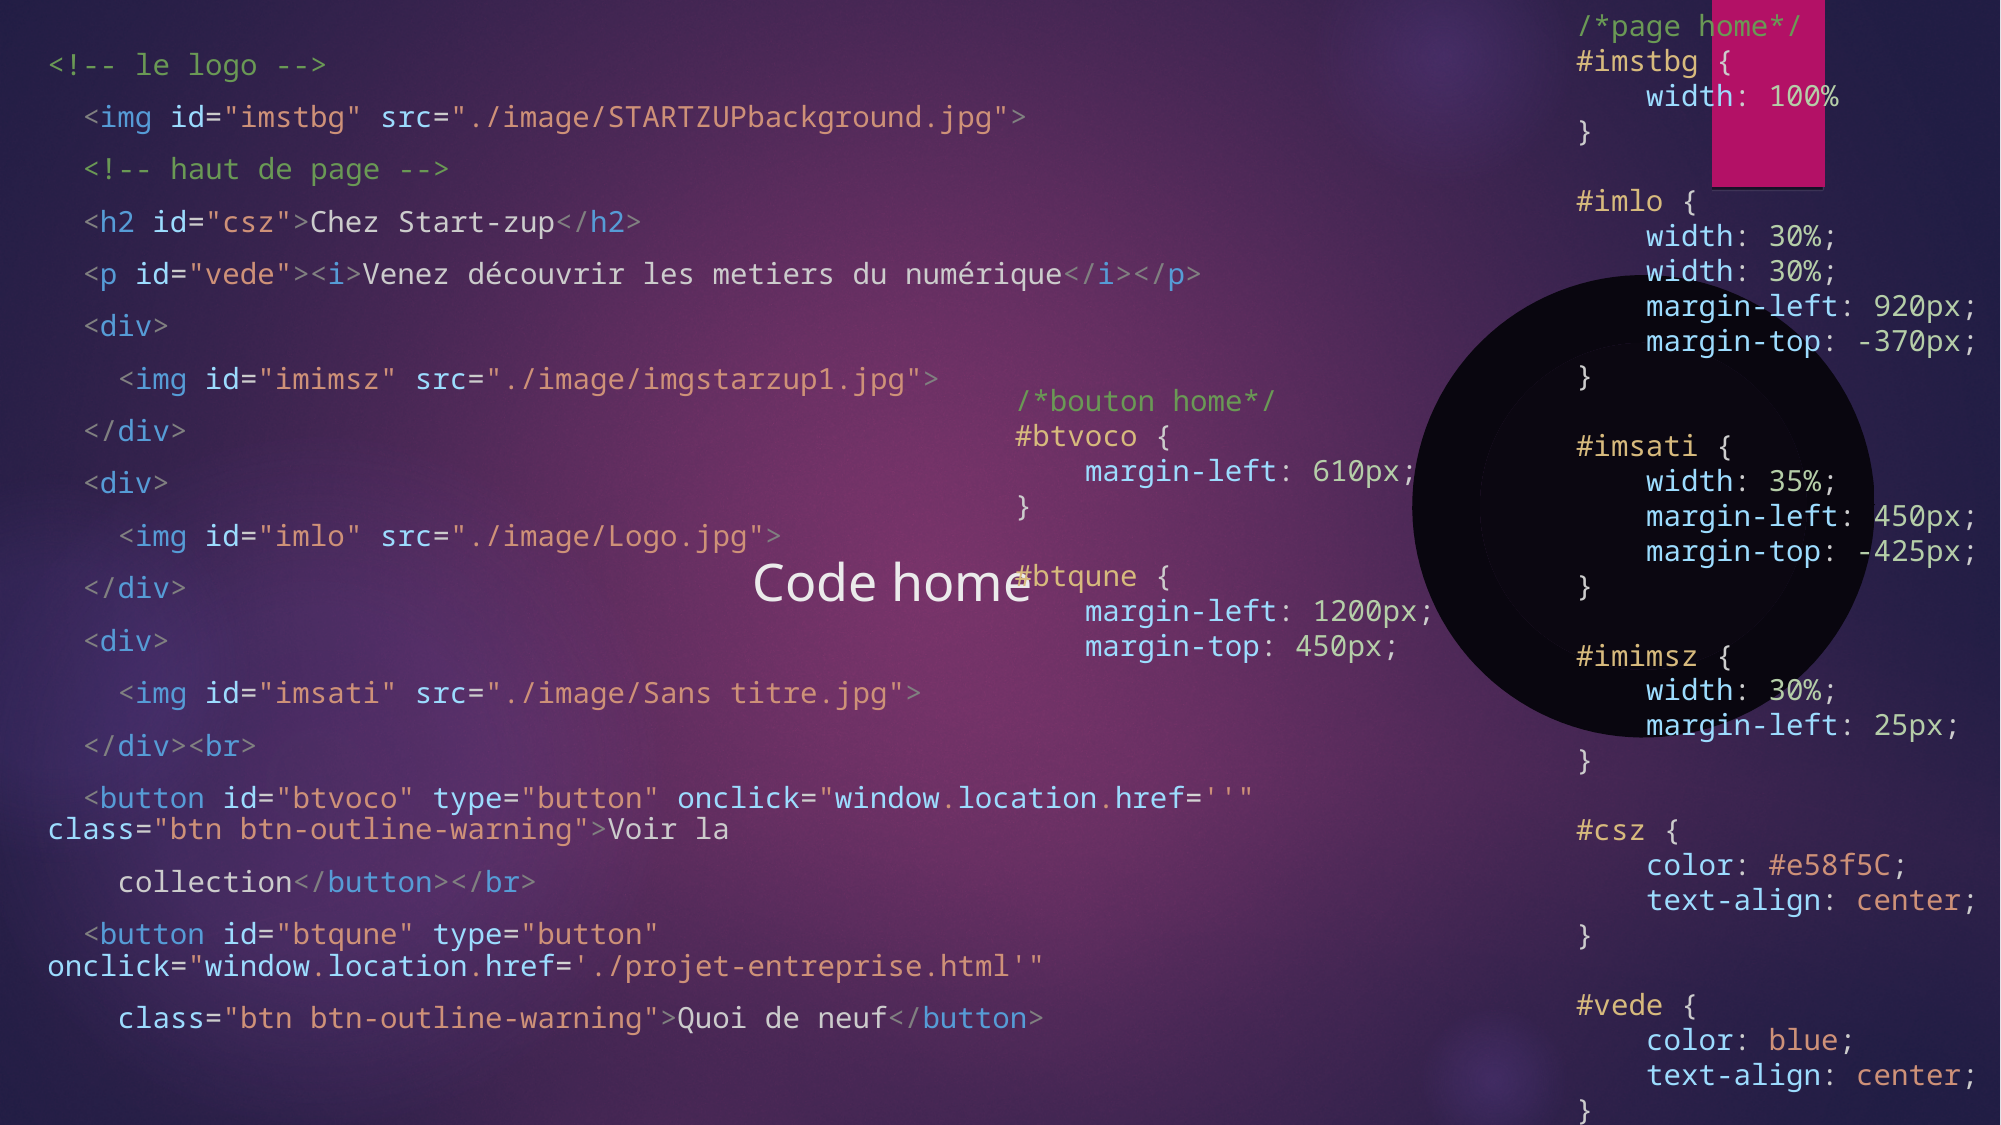

/*page home*/
#imstbg {
    width: 100%
}
#imlo {
    width: 30%;
    width: 30%;
    margin-left: 920px;
    margin-top: -370px;
}
#imsati {
    width: 35%;
    margin-left: 450px;
    margin-top: -425px;
}
#imimsz {
    width: 30%;
    margin-left: 25px;
}
#csz {
    color: #e58f5C;
    text-align: center;
}
#vede {
    color: blue;
    text-align: center;
}
<!-- le logo -->
  <img id="imstbg" src="./image/STARTZUPbackground.jpg">
  <!-- haut de page -->
  <h2 id="csz">Chez Start-zup</h2>
  <p id="vede"><i>Venez découvrir les metiers du numérique</i></p>
  <div>
    <img id="imimsz" src="./image/imgstarzup1.jpg">
  </div>
  <div>
    <img id="imlo" src="./image/Logo.jpg">
  </div>
  <div>
    <img id="imsati" src="./image/Sans titre.jpg">
  </div><br>
  <button id="btvoco" type="button" onclick="window.location.href=''" class="btn btn-outline-warning">Voir la
    collection</button></br>
  <button id="btqune" type="button" onclick="window.location.href='./projet-entreprise.html'"
    class="btn btn-outline-warning">Quoi de neuf</button>
/*bouton home*/
#btvoco {
    margin-left: 610px;
}
#btqune {
    margin-left: 1200px;
    margin-top: 450px;
# Code home